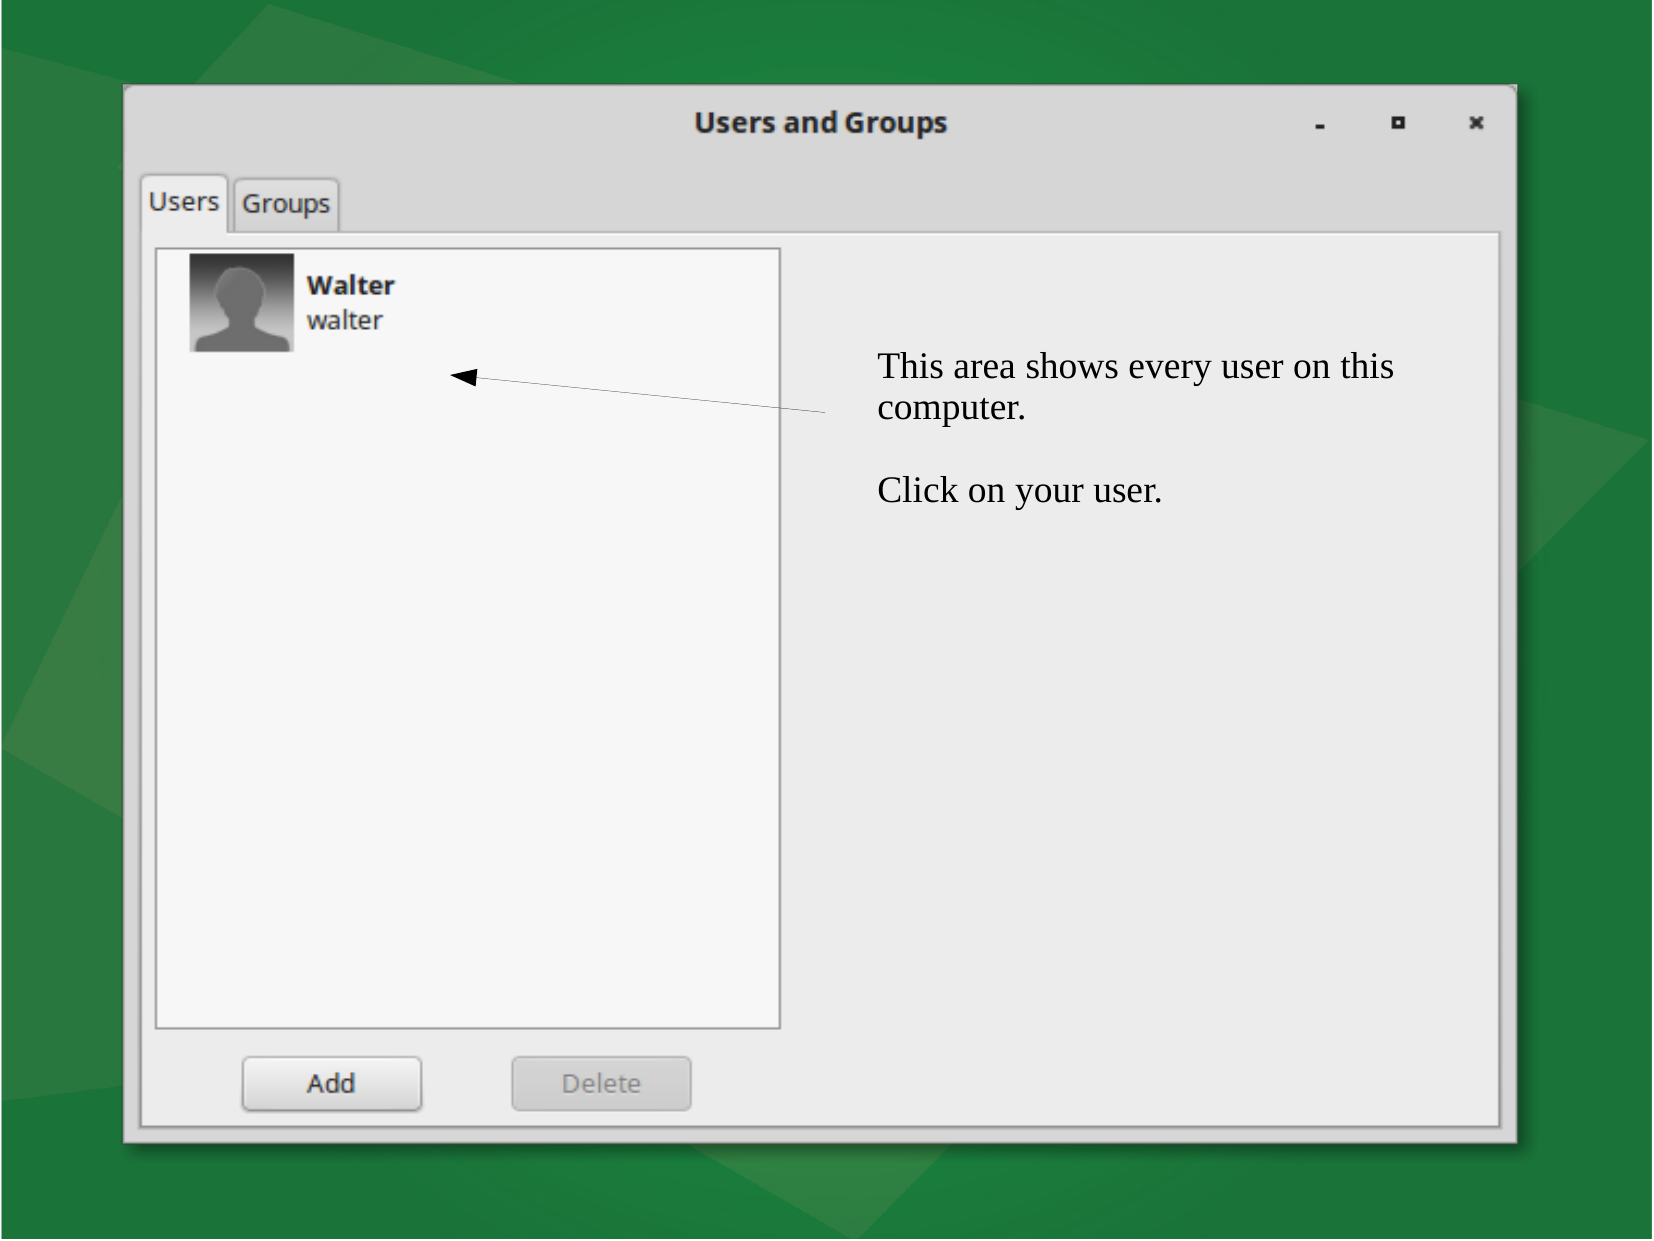

This area shows every user on this computer.
Click on your user.